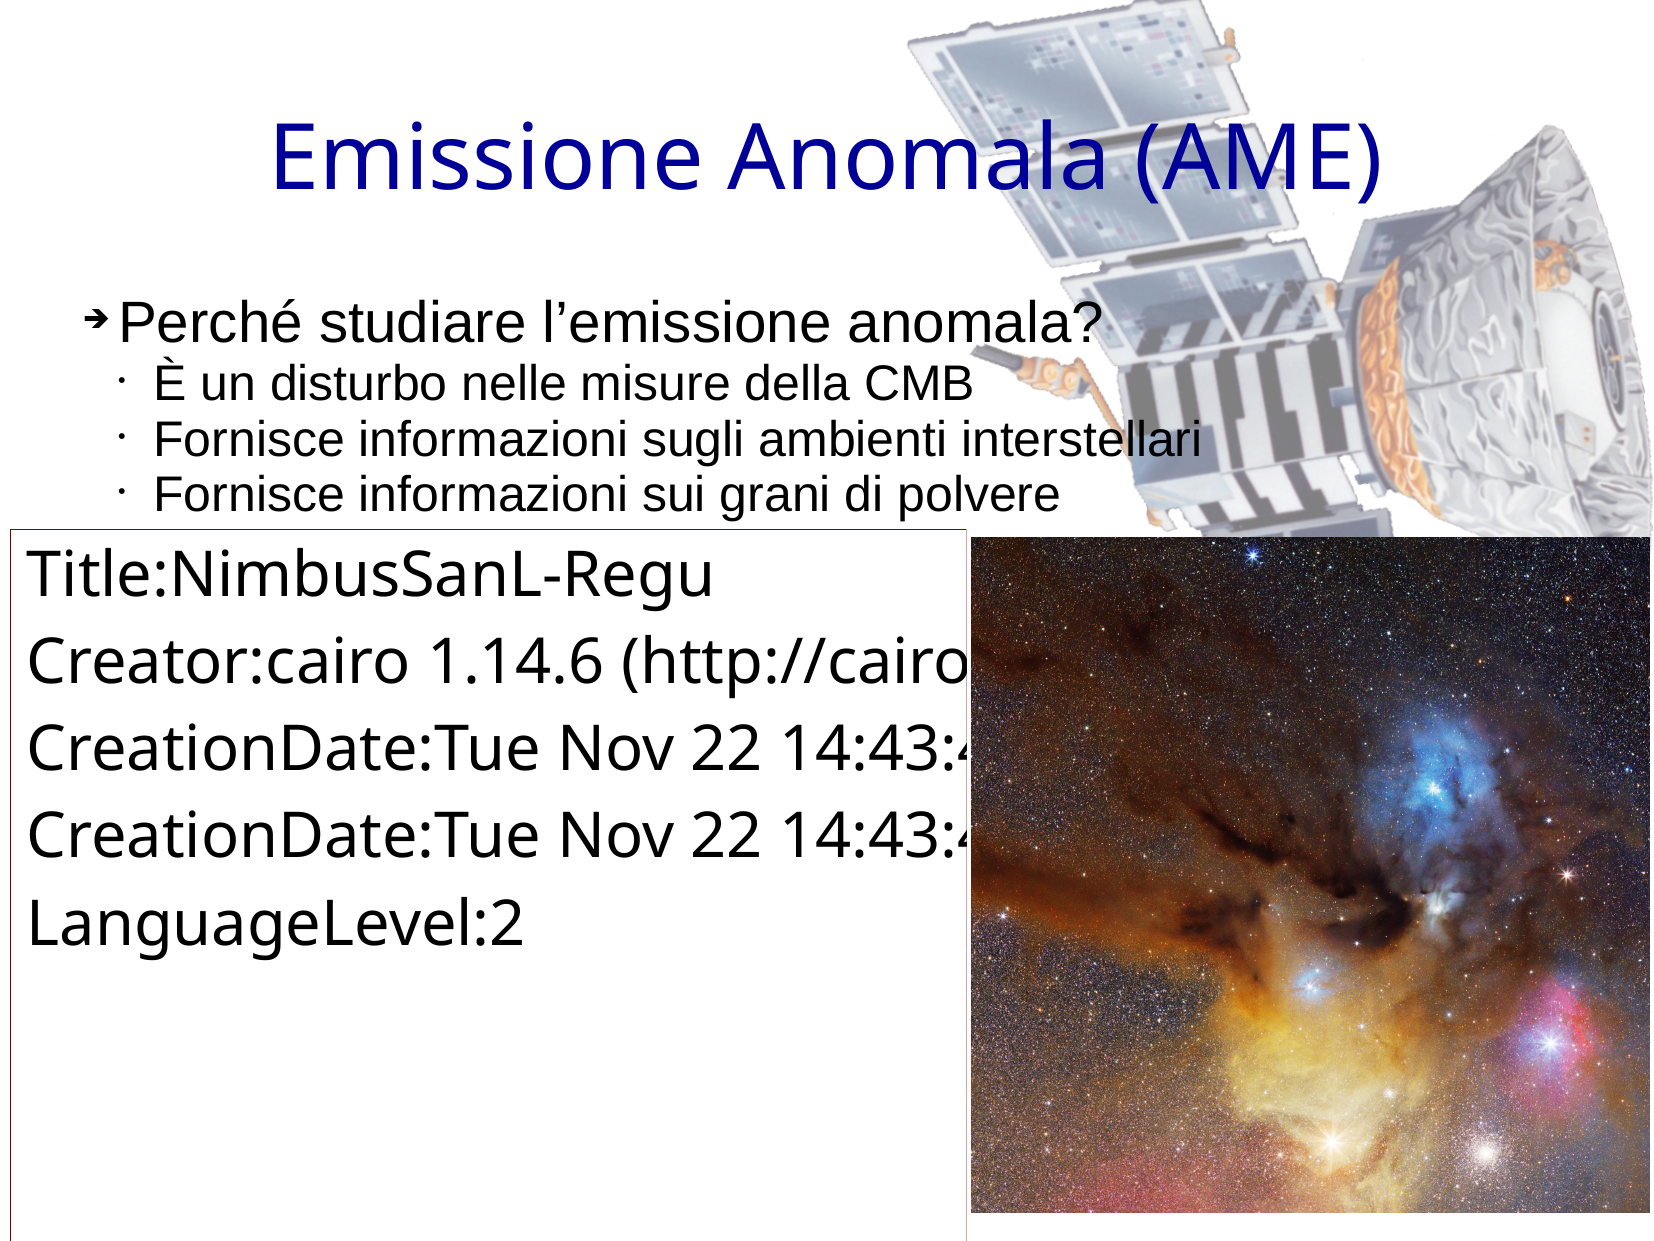

# Emissione Anomala (AME)
Perché studiare l’emissione anomala?
È un disturbo nelle misure della CMB
Fornisce informazioni sugli ambienti interstellari
Fornisce informazioni sui grani di polvere